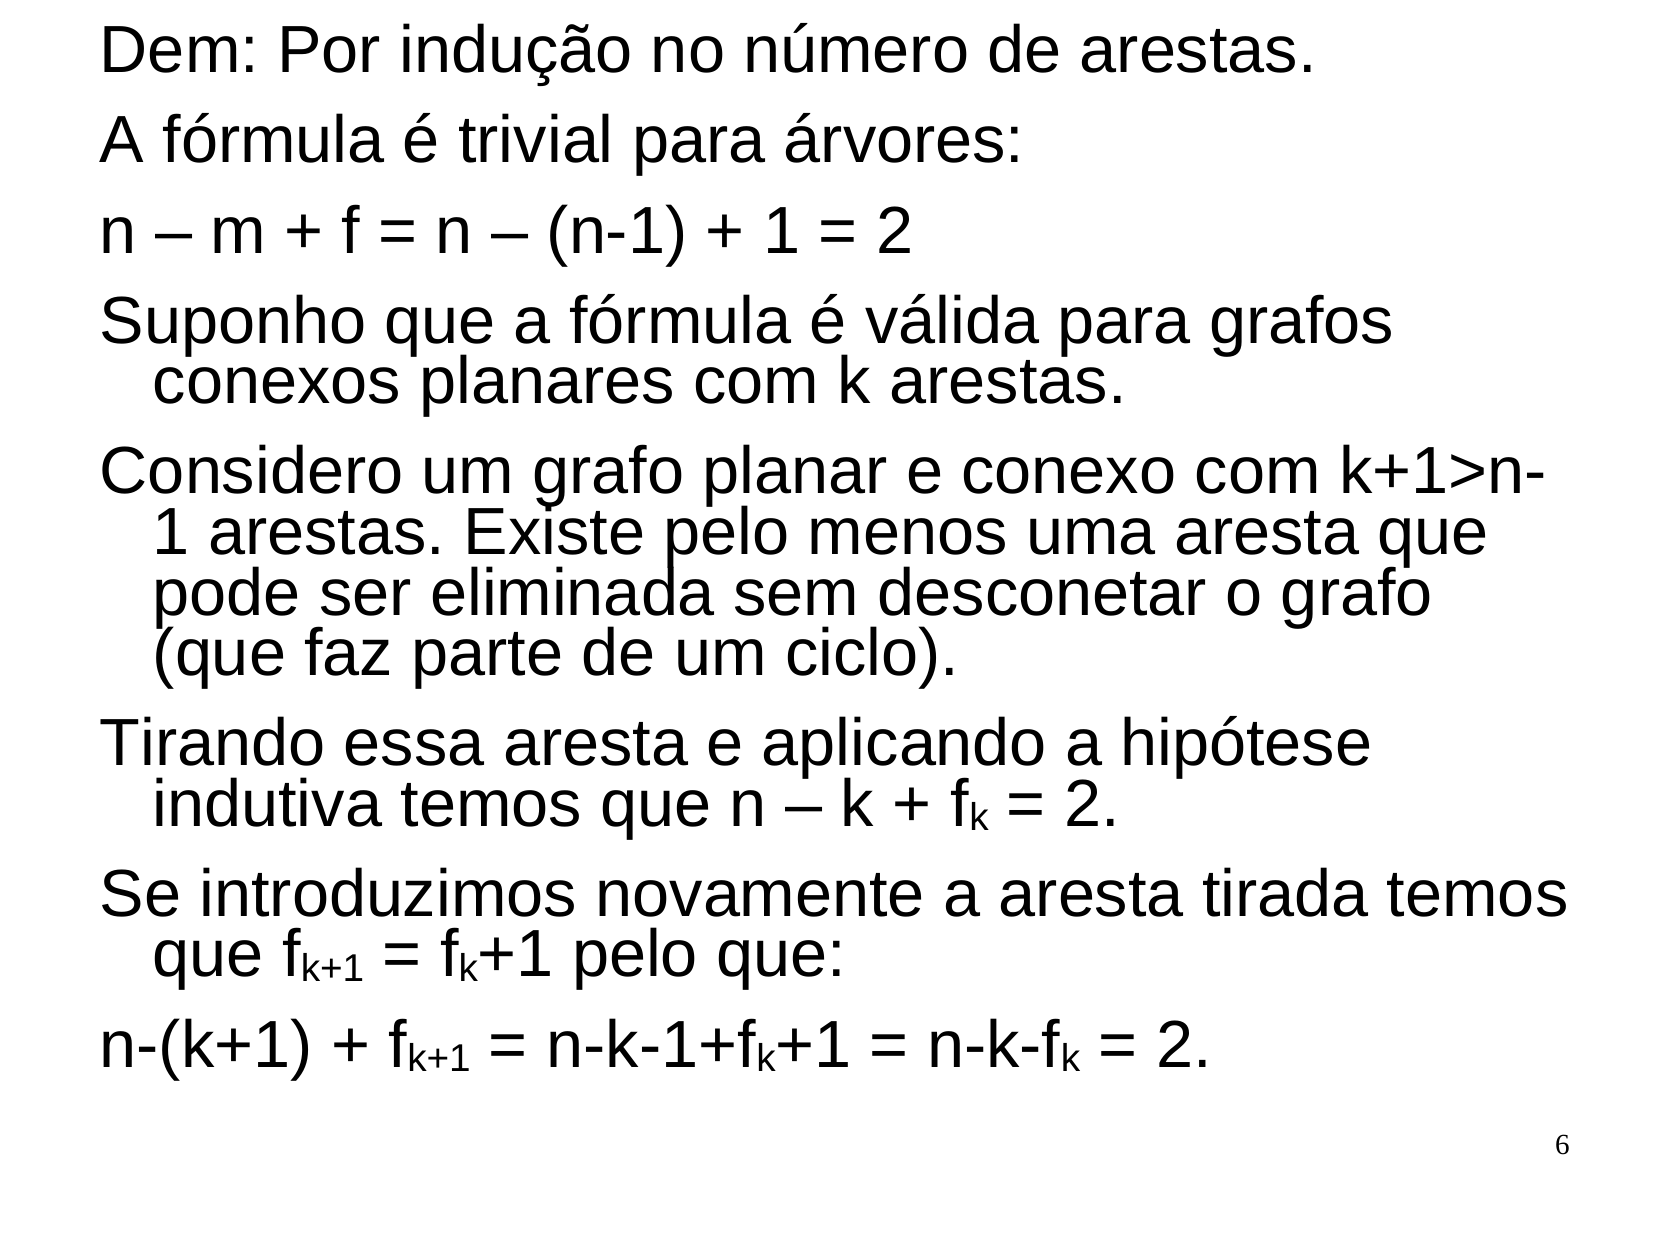

# Dem: Por indução no número de arestas.
A fórmula é trivial para árvores:
n – m + f = n – (n-1) + 1 = 2
Suponho que a fórmula é válida para grafos conexos planares com k arestas.
Considero um grafo planar e conexo com k+1>n-1 arestas. Existe pelo menos uma aresta que pode ser eliminada sem desconetar o grafo (que faz parte de um ciclo).
Tirando essa aresta e aplicando a hipótese indutiva temos que n – k + fk = 2.
Se introduzimos novamente a aresta tirada temos que fk+1 = fk+1 pelo que:
n-(k+1) + fk+1 = n-k-1+fk+1 = n-k-fk = 2.
6